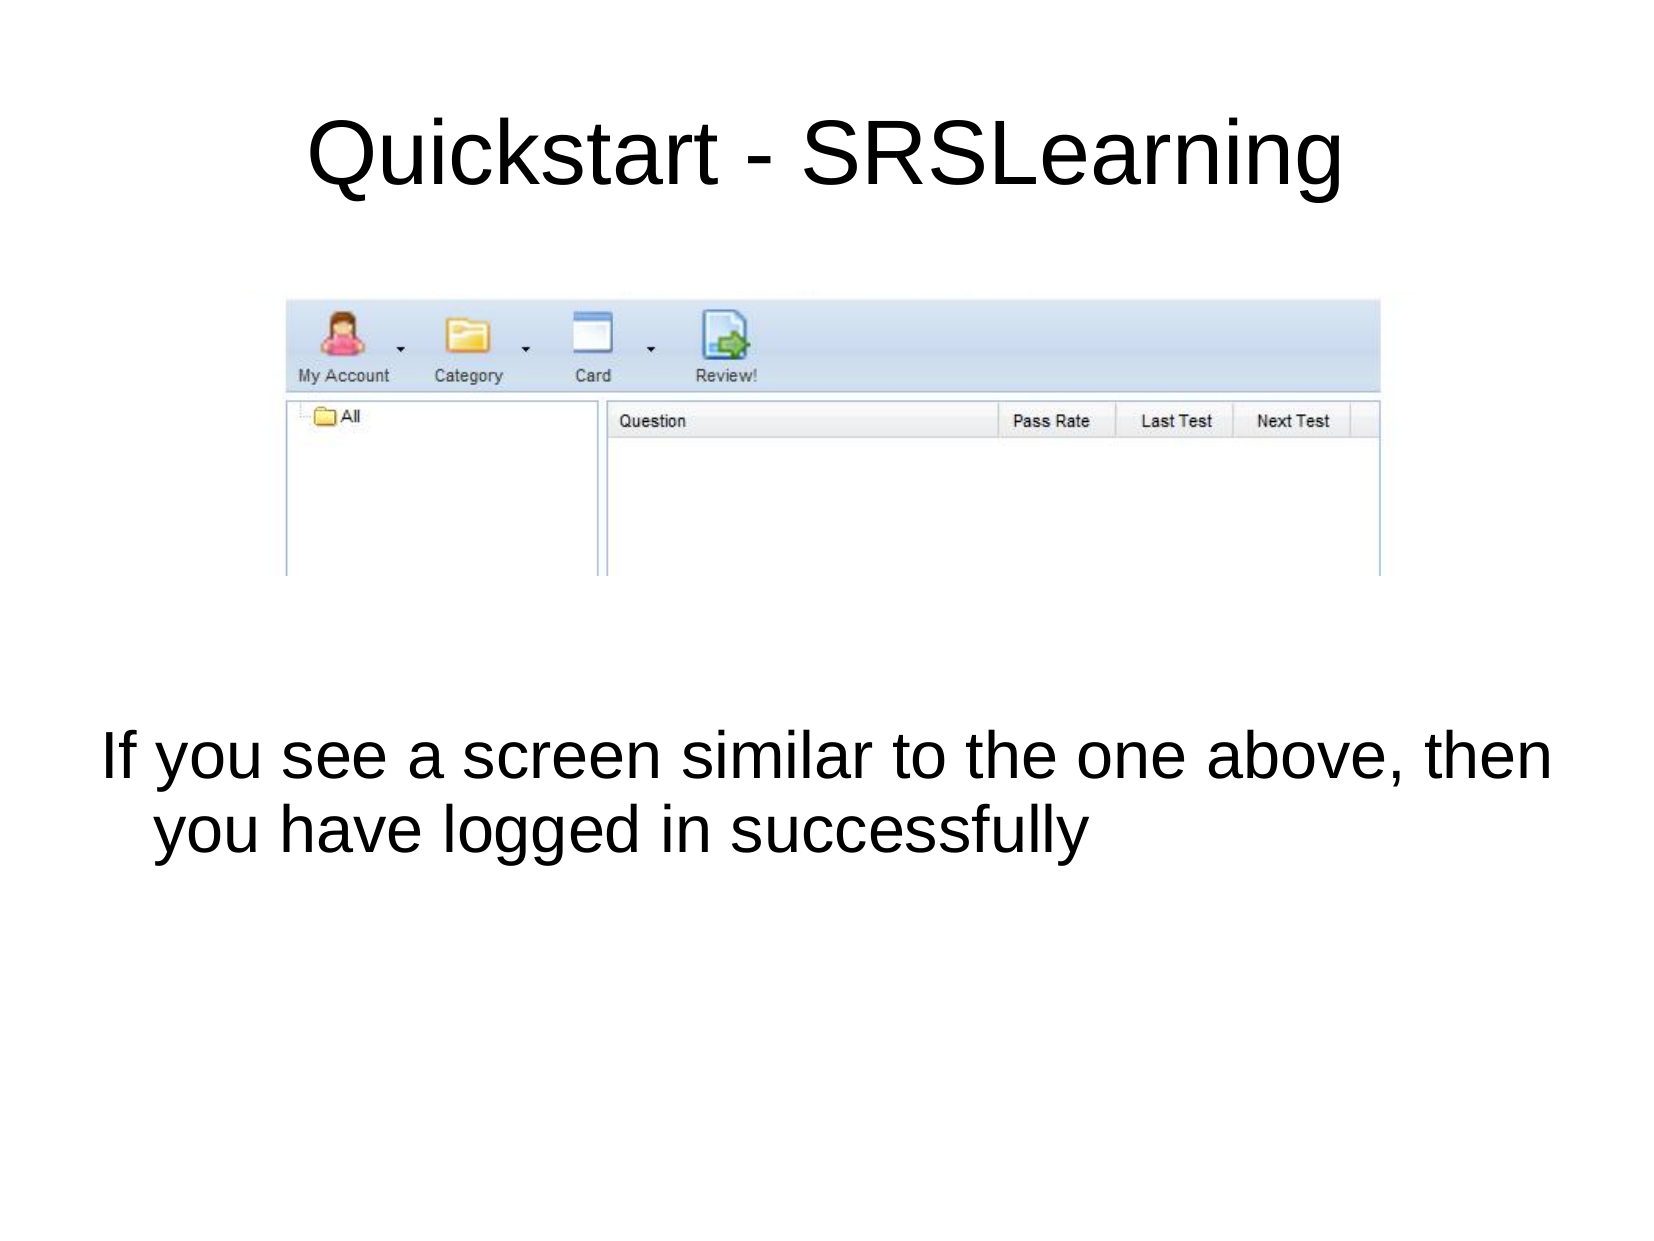

# Quickstart - SRSLearning
If you see a screen similar to the one above, then you have logged in successfully